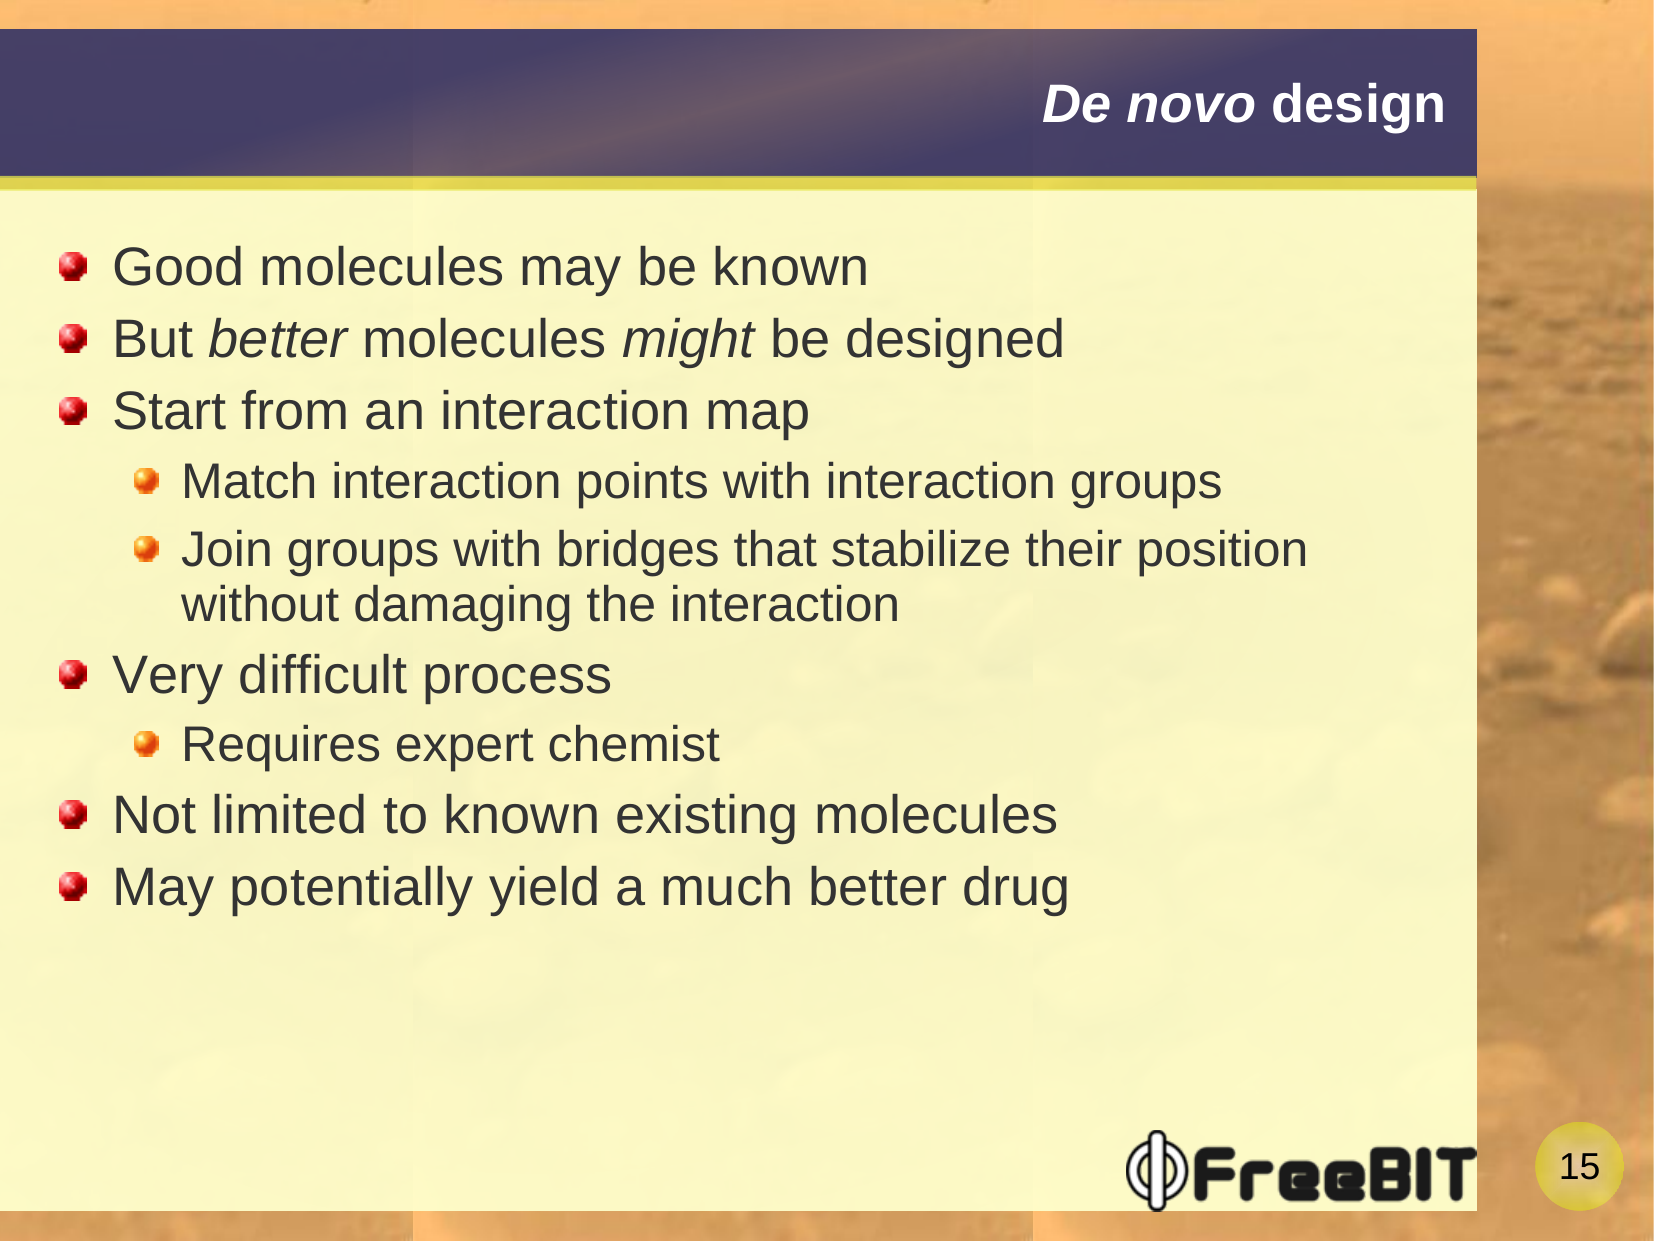

# De novo design
Good molecules may be known
But better molecules might be designed
Start from an interaction map
Match interaction points with interaction groups
Join groups with bridges that stabilize their position without damaging the interaction
Very difficult process
Requires expert chemist
Not limited to known existing molecules
May potentially yield a much better drug